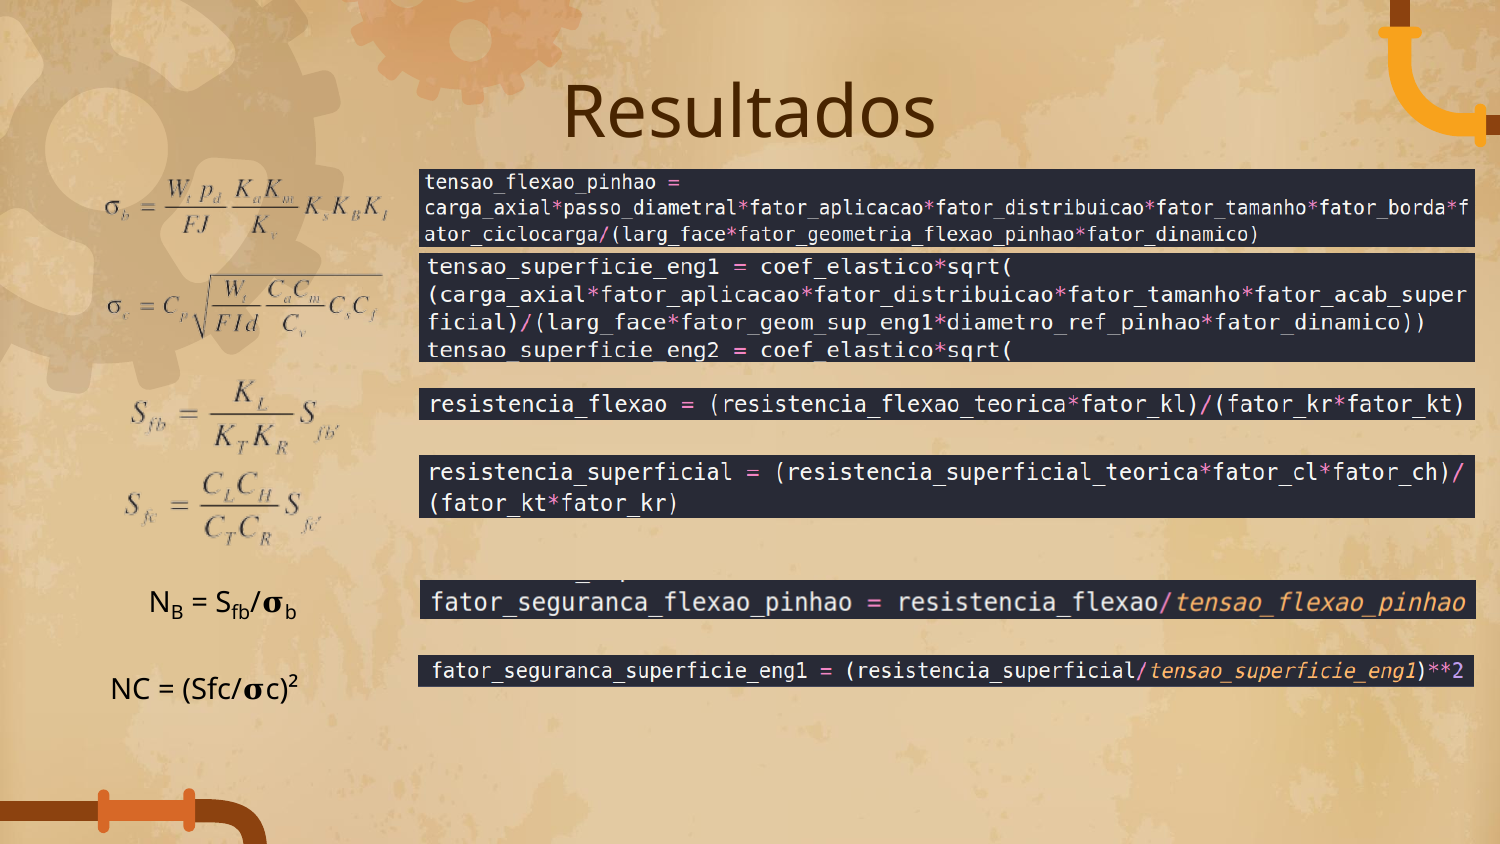

# Resultados
NB = Sfb/𝛔b
NC = (Sfc/𝛔c)²